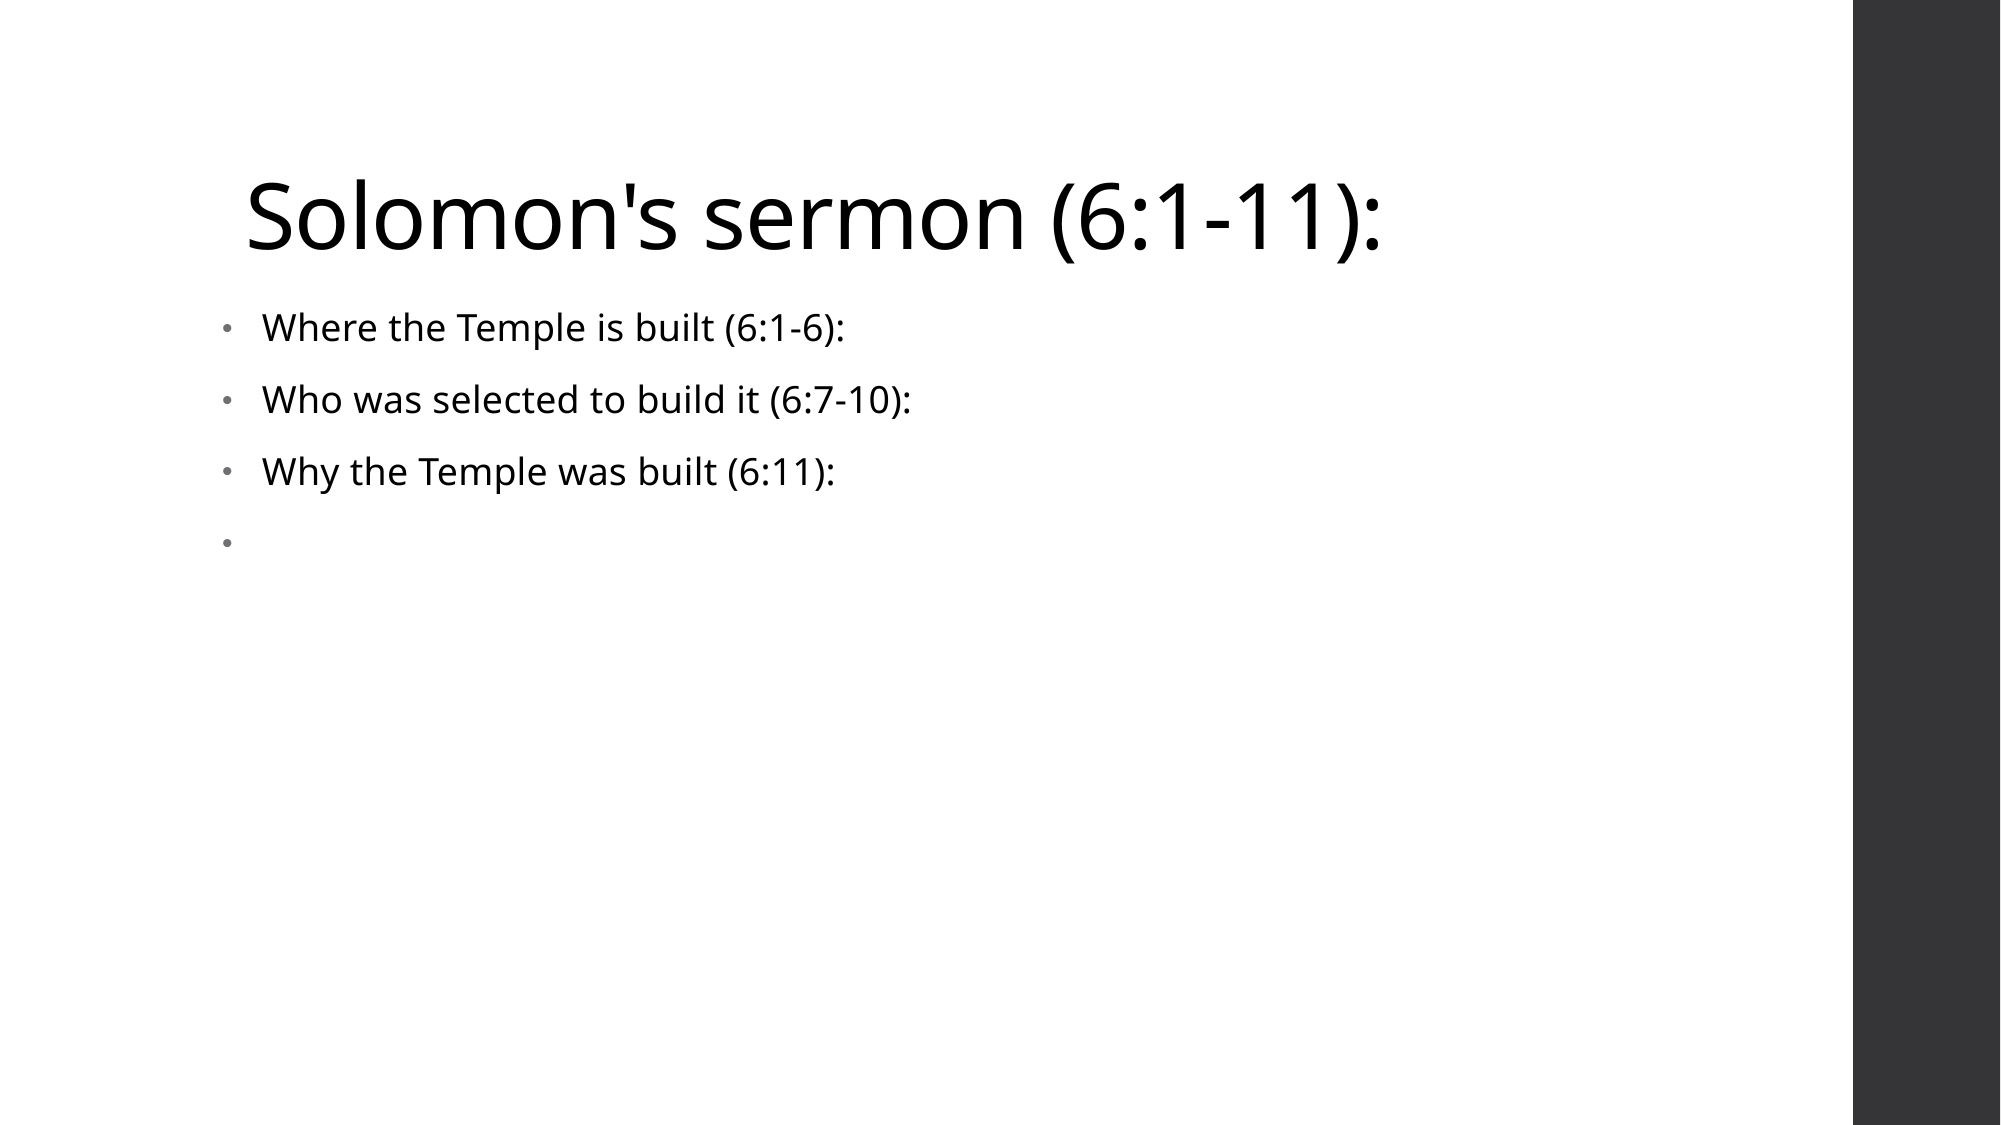

# Solomon's sermon (6:1-11):
 Where the Temple is built (6:1-6):
 Who was selected to build it (6:7-10):
 Why the Temple was built (6:11):